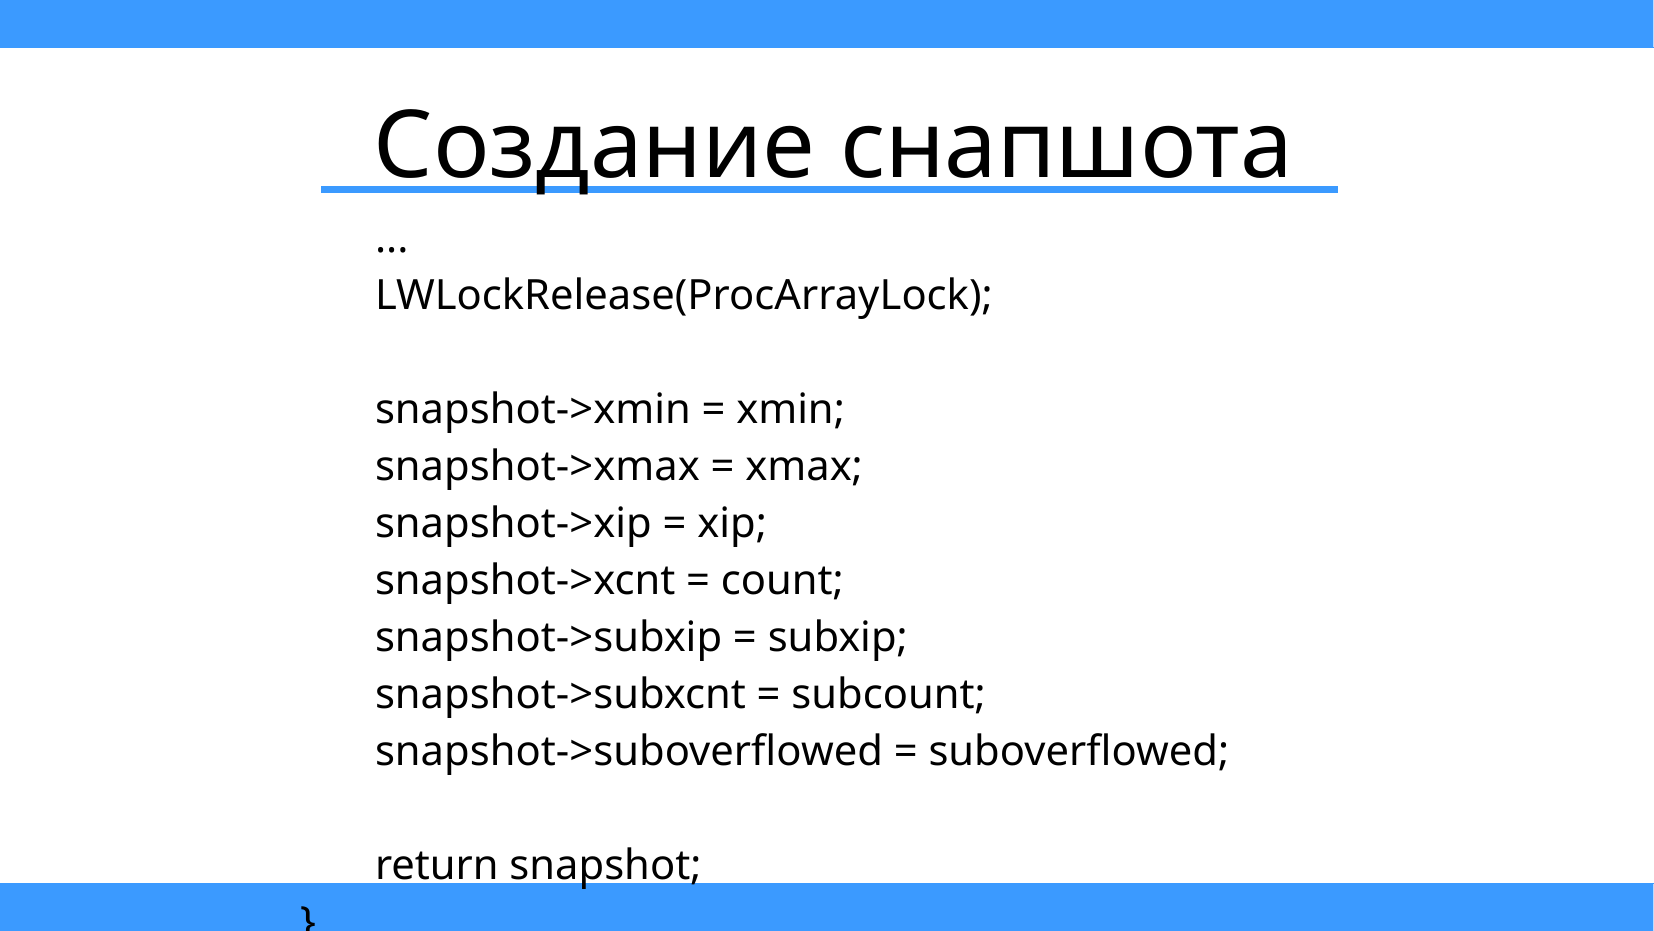

Создание снапшота
	...
	LWLockRelease(ProcArrayLock);
	snapshot->xmin = xmin;
	snapshot->xmax = xmax;
	snapshot->xip = xip;
	snapshot->xcnt = count;
	snapshot->subxip = subxip;
	snapshot->subxcnt = subcount;
	snapshot->suboverflowed = suboverflowed;
	return snapshot;
}